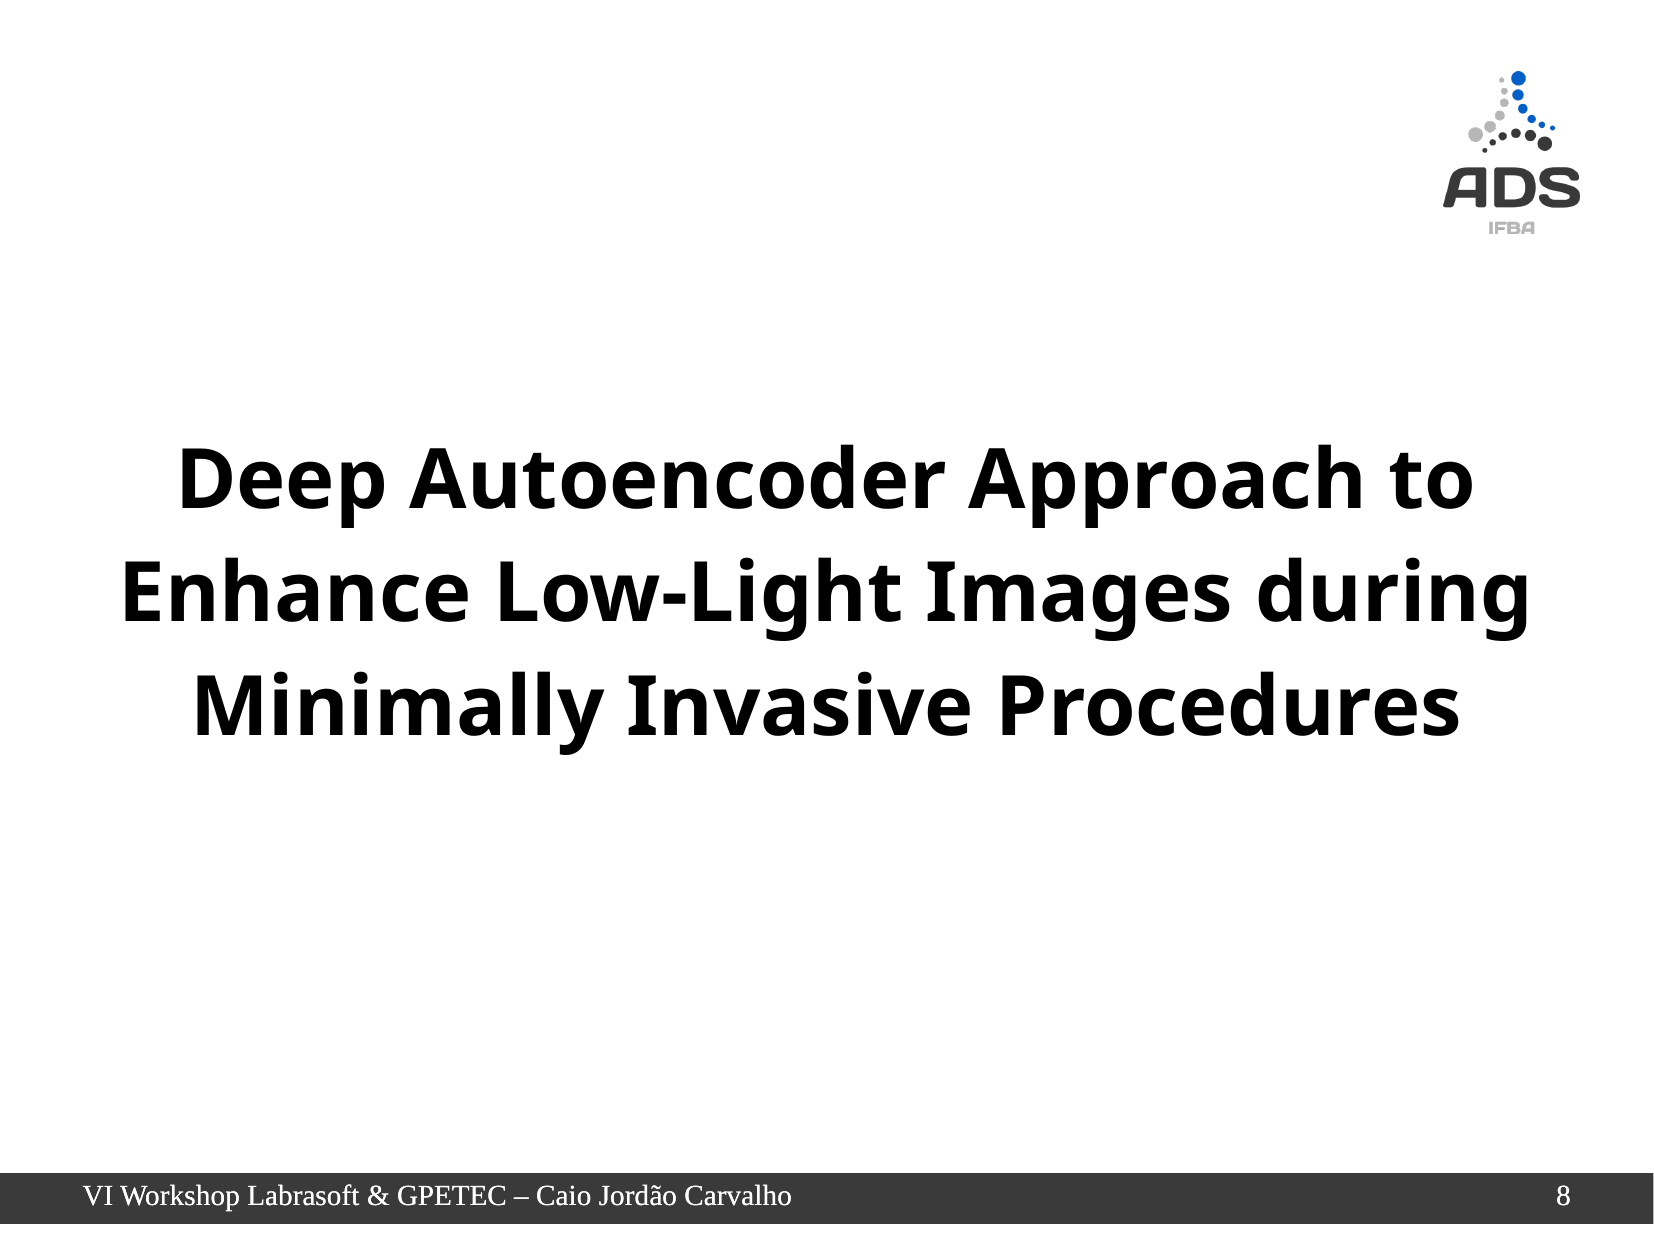

Deep Autoencoder Approach to Enhance Low-Light Images during Minimally Invasive Procedures